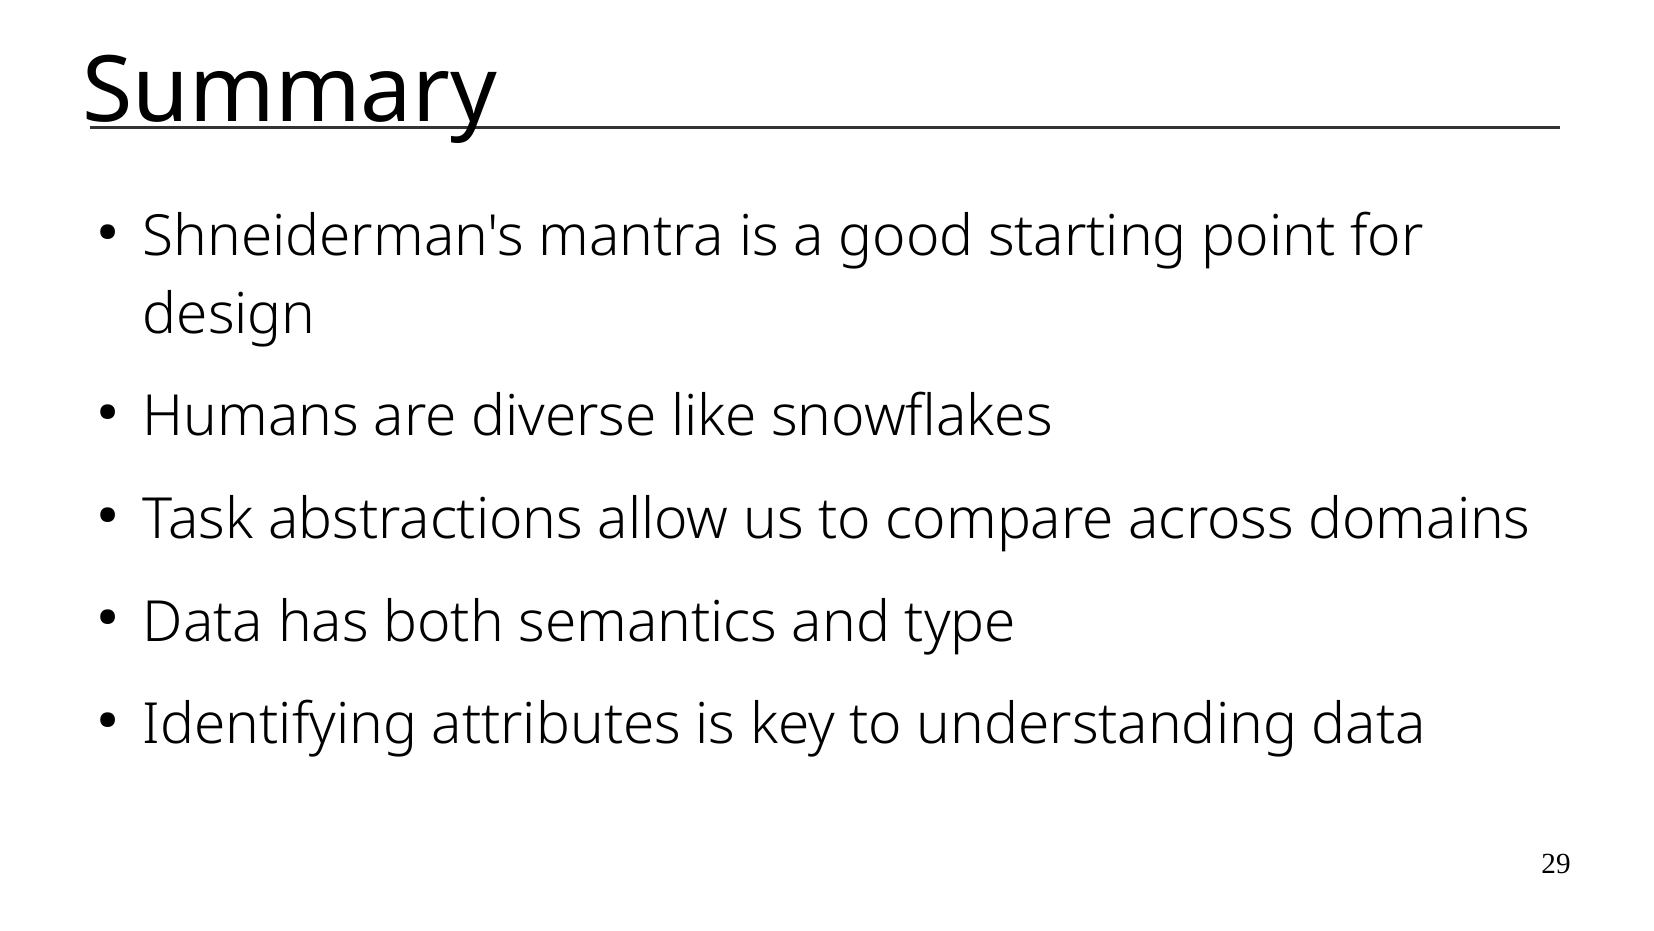

# Summary
Shneiderman's mantra is a good starting point for design
Humans are diverse like snowflakes
Task abstractions allow us to compare across domains
Data has both semantics and type
Identifying attributes is key to understanding data
29